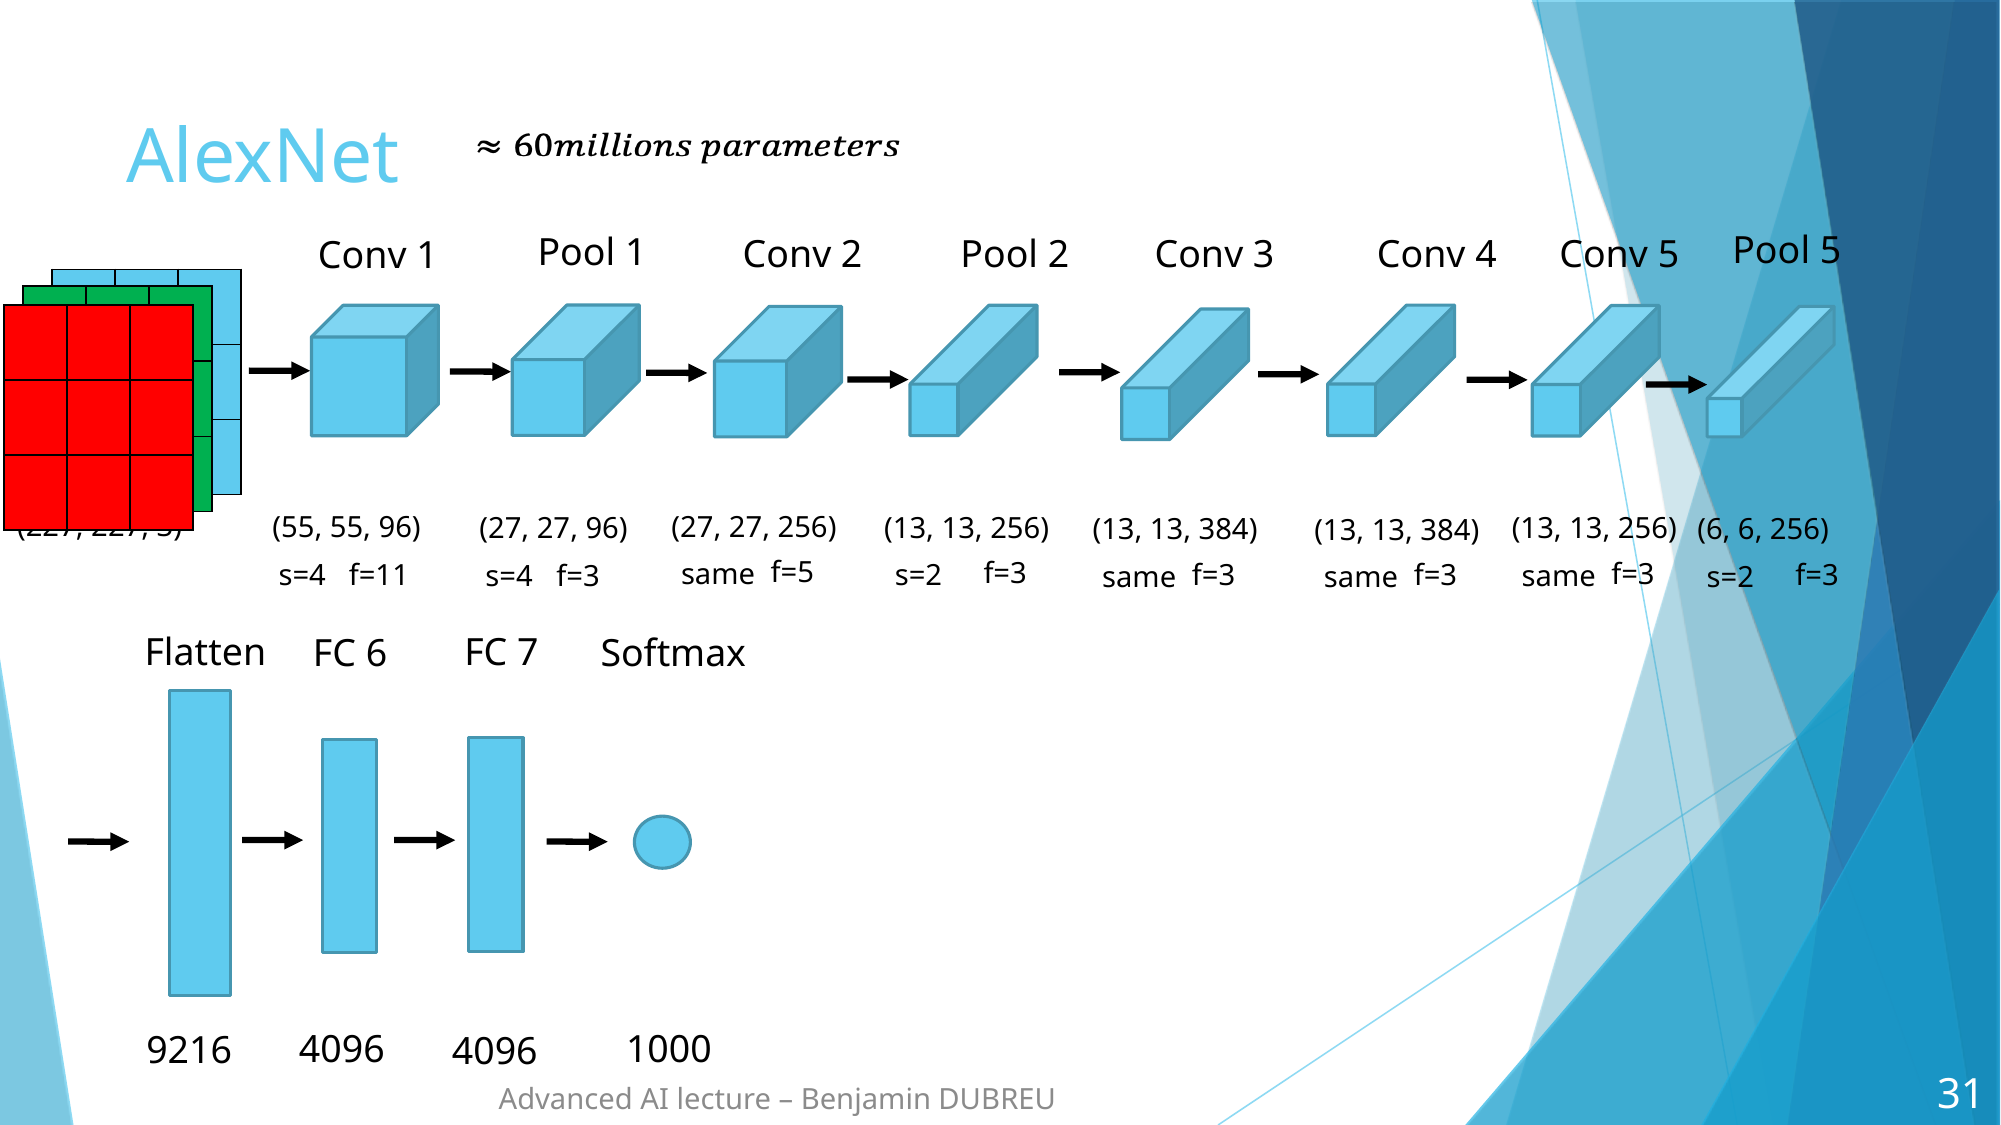

# AlexNet
Pool 5
Pool 1
Conv 4
Conv 2
Pool 2
Conv 3
Conv 5
Conv 1
| | | |
| --- | --- | --- |
| | | |
| | | |
| | | |
| --- | --- | --- |
| | | |
| | | |
| | | |
| --- | --- | --- |
| | | |
| | | |
(227, 227, 3)
(55, 55, 96)
(27, 27, 256)
(27, 27, 96)
(13, 13, 256)
(13, 13, 256)
(13, 13, 384)
(6, 6, 256)
(13, 13, 384)
f=5
f=3
f=3
same
f=3
f=3
s=4
f=11
s=2
f=3
s=4
f=3
same
same
s=2
same
Flatten
FC 7
FC 6
Softmax
4096
1000
9216
4096
Advanced AI lecture – Benjamin DUBREU